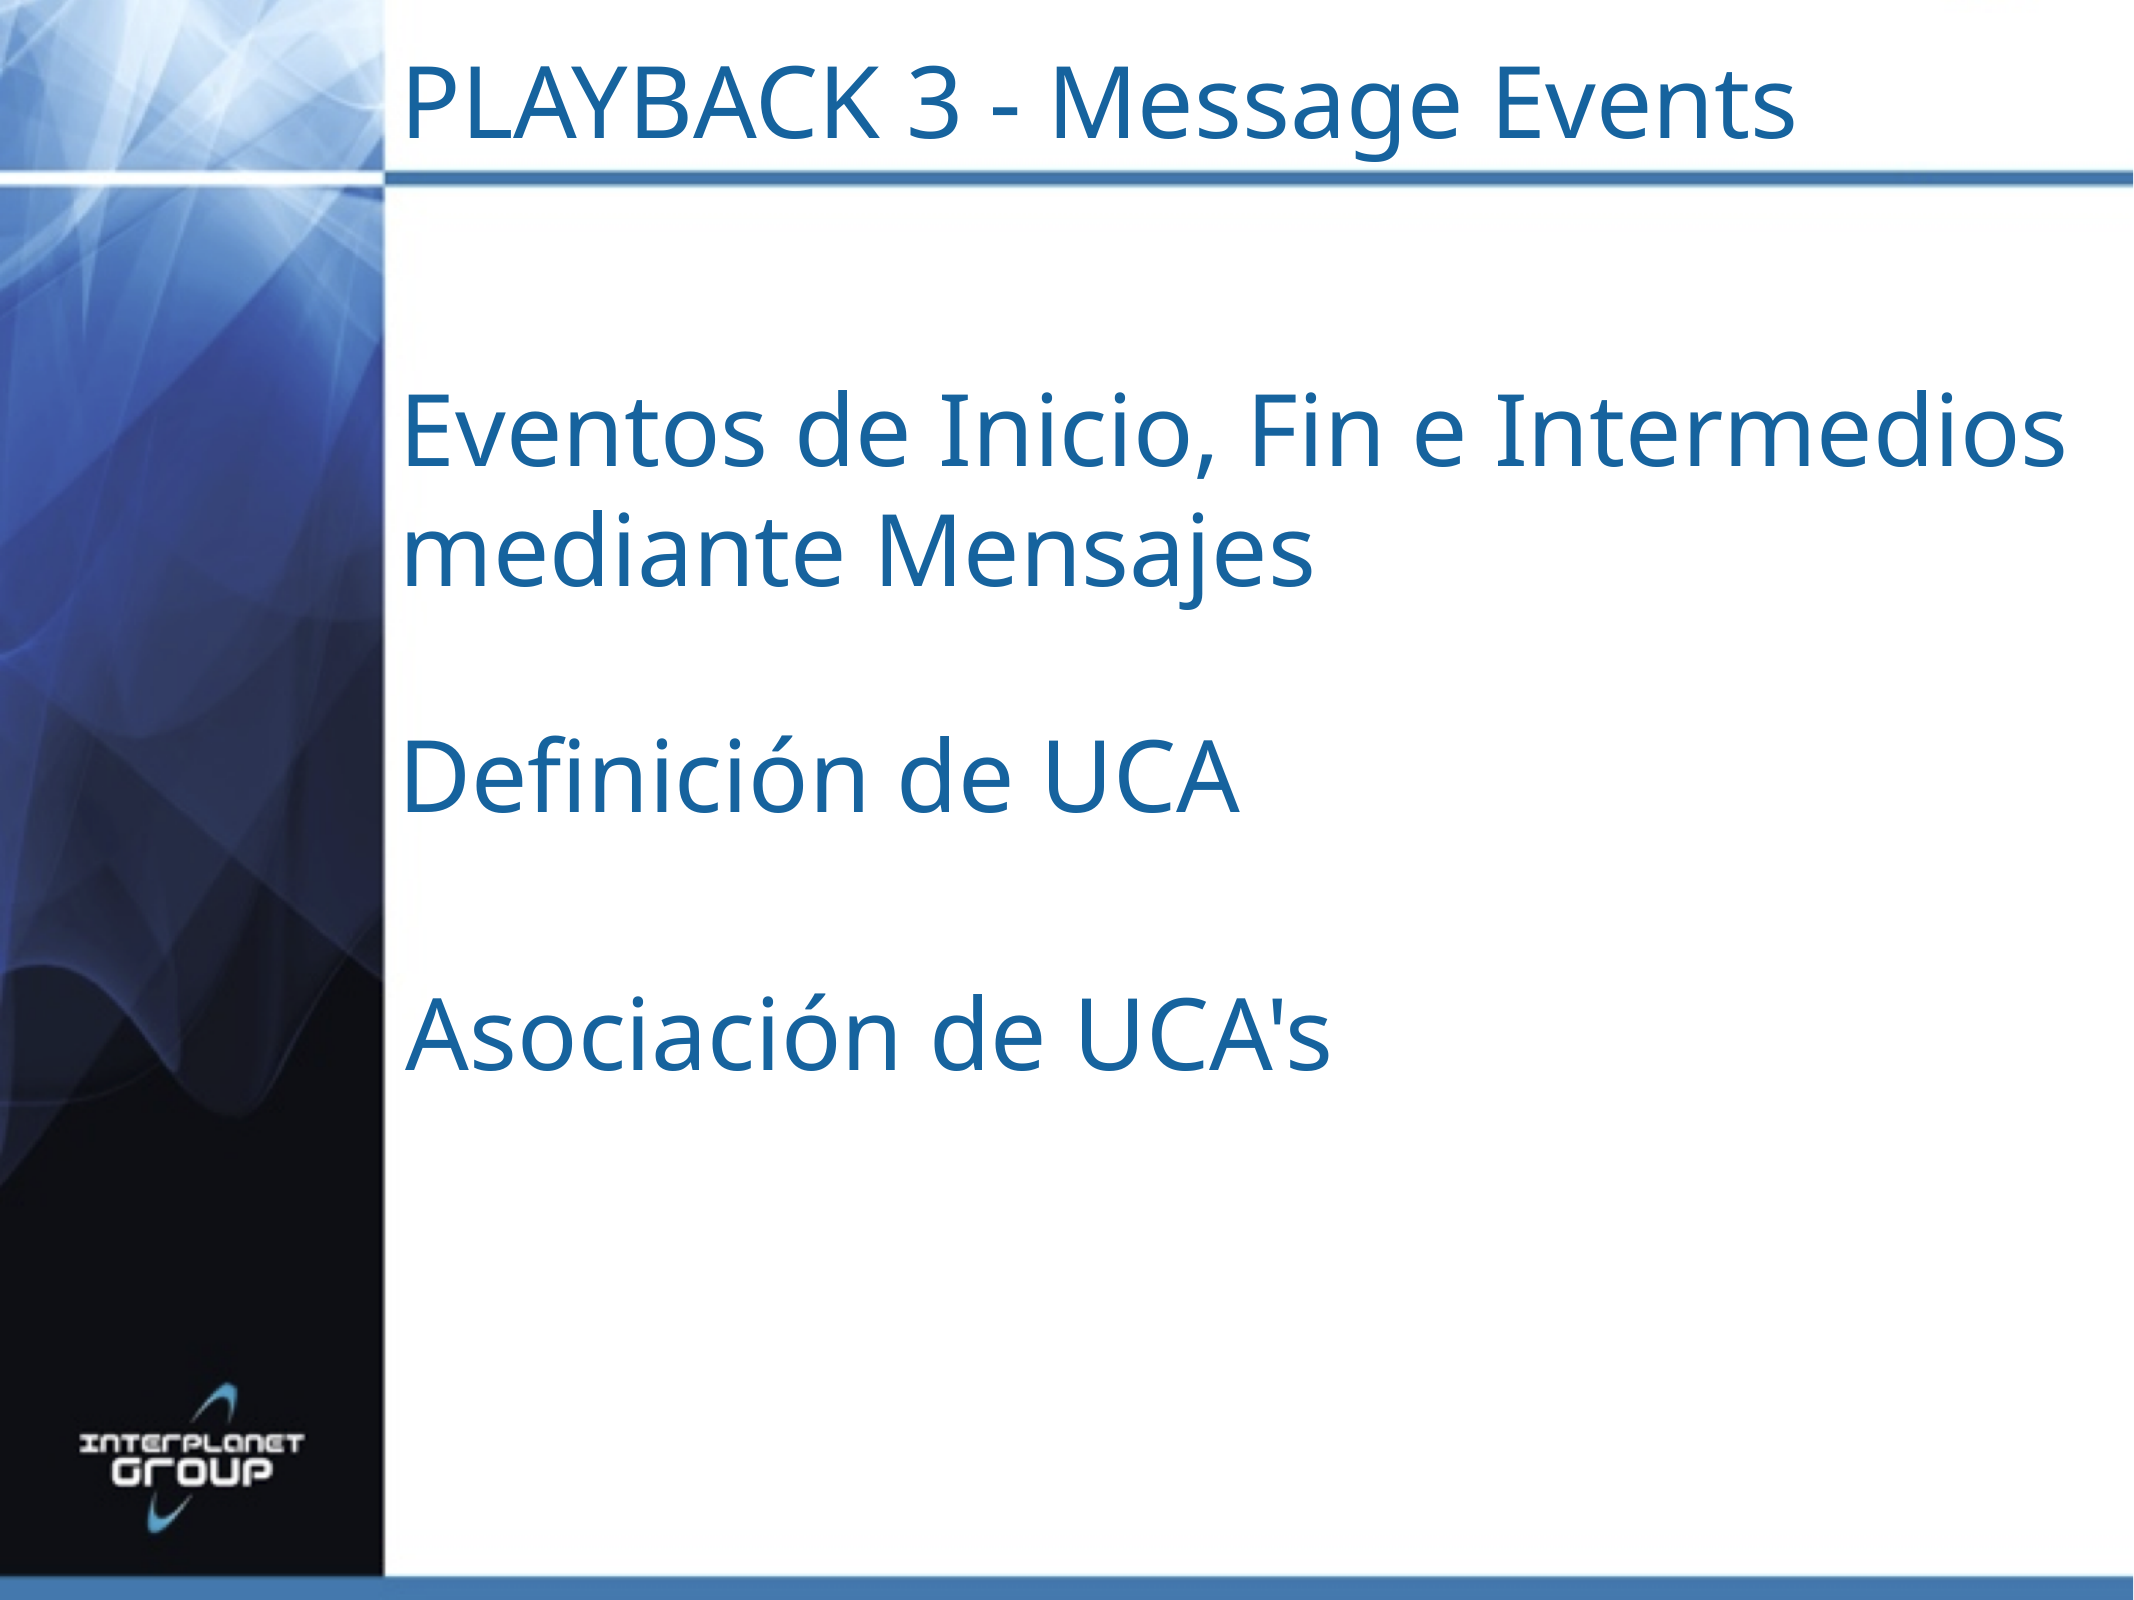

PLAYBACK 3 - Message Events
# Eventos de Inicio, Fin e Intermedios mediante Mensajes
Definición de UCA
Asociación de UCA's